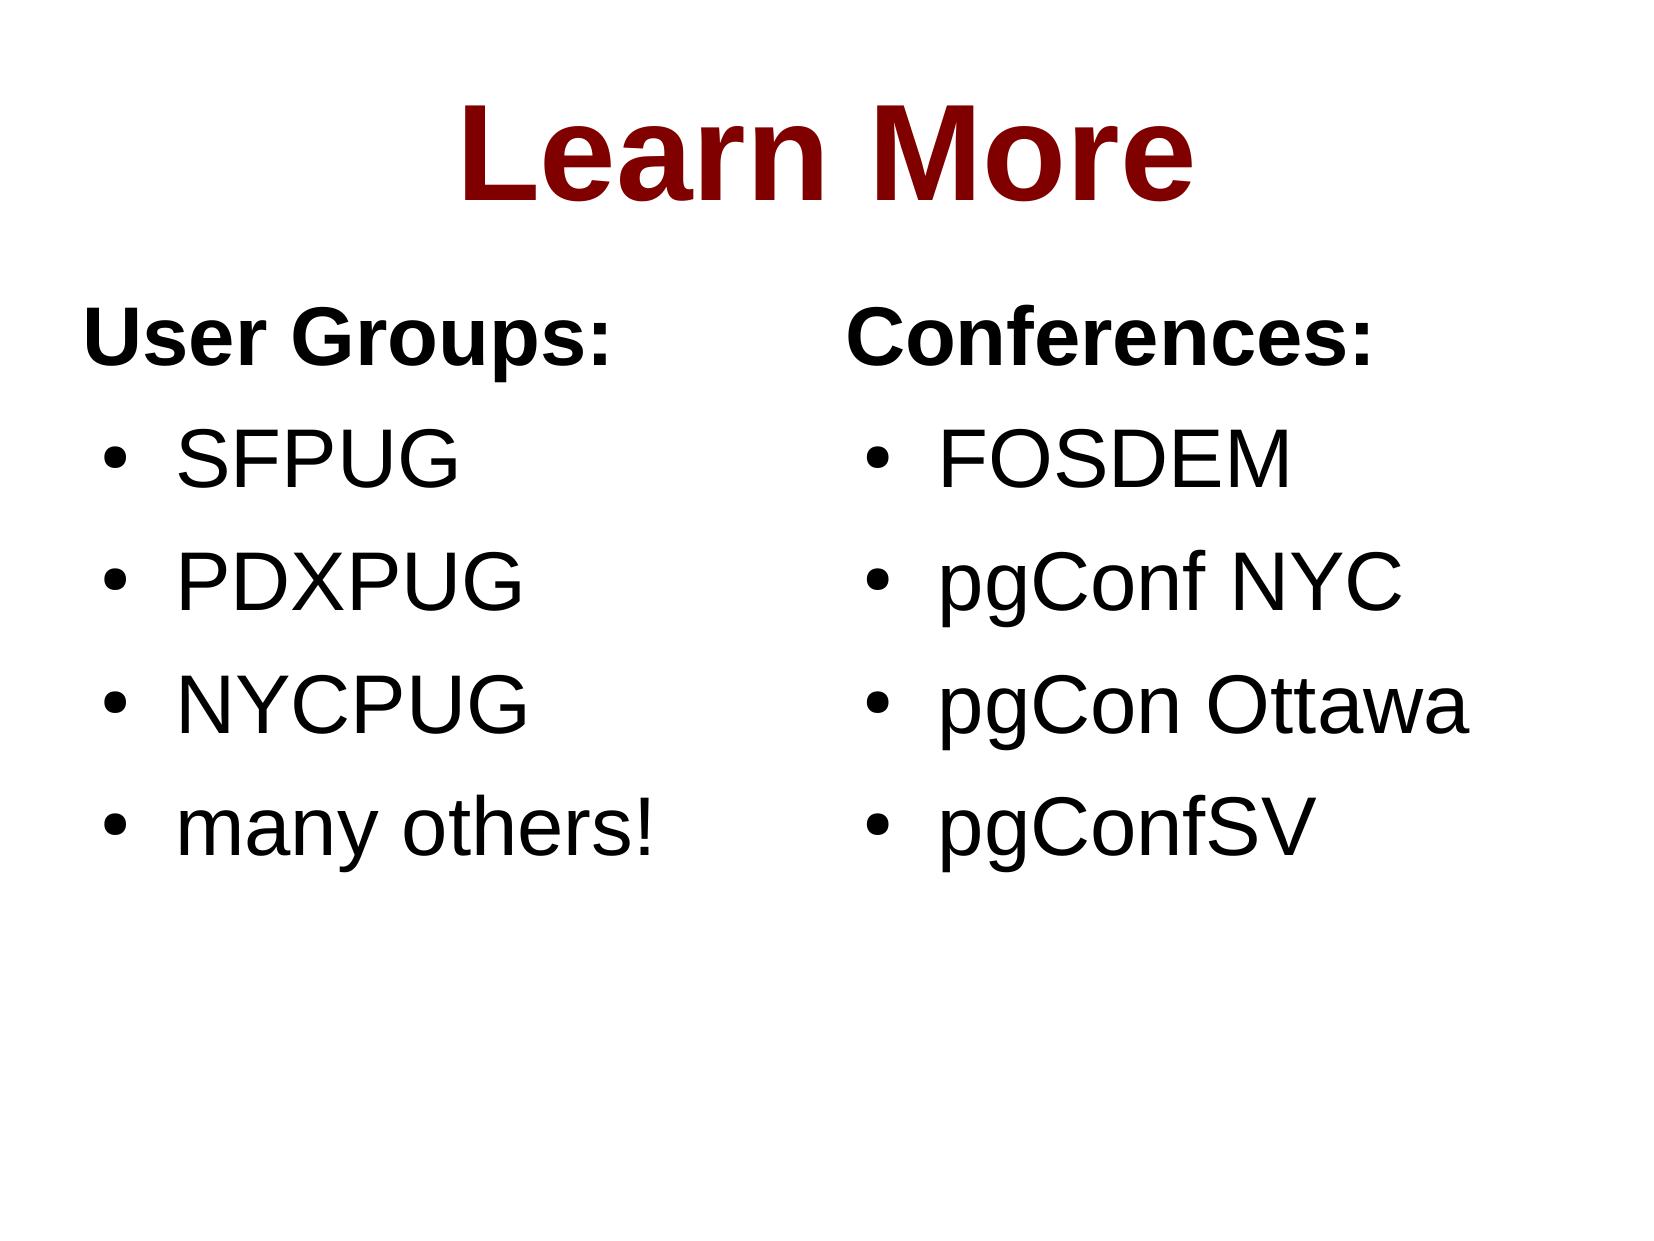

# Learn More
User Groups:
SFPUG
PDXPUG
NYCPUG
many others!
Conferences:
FOSDEM
pgConf NYC
pgCon Ottawa
pgConfSV